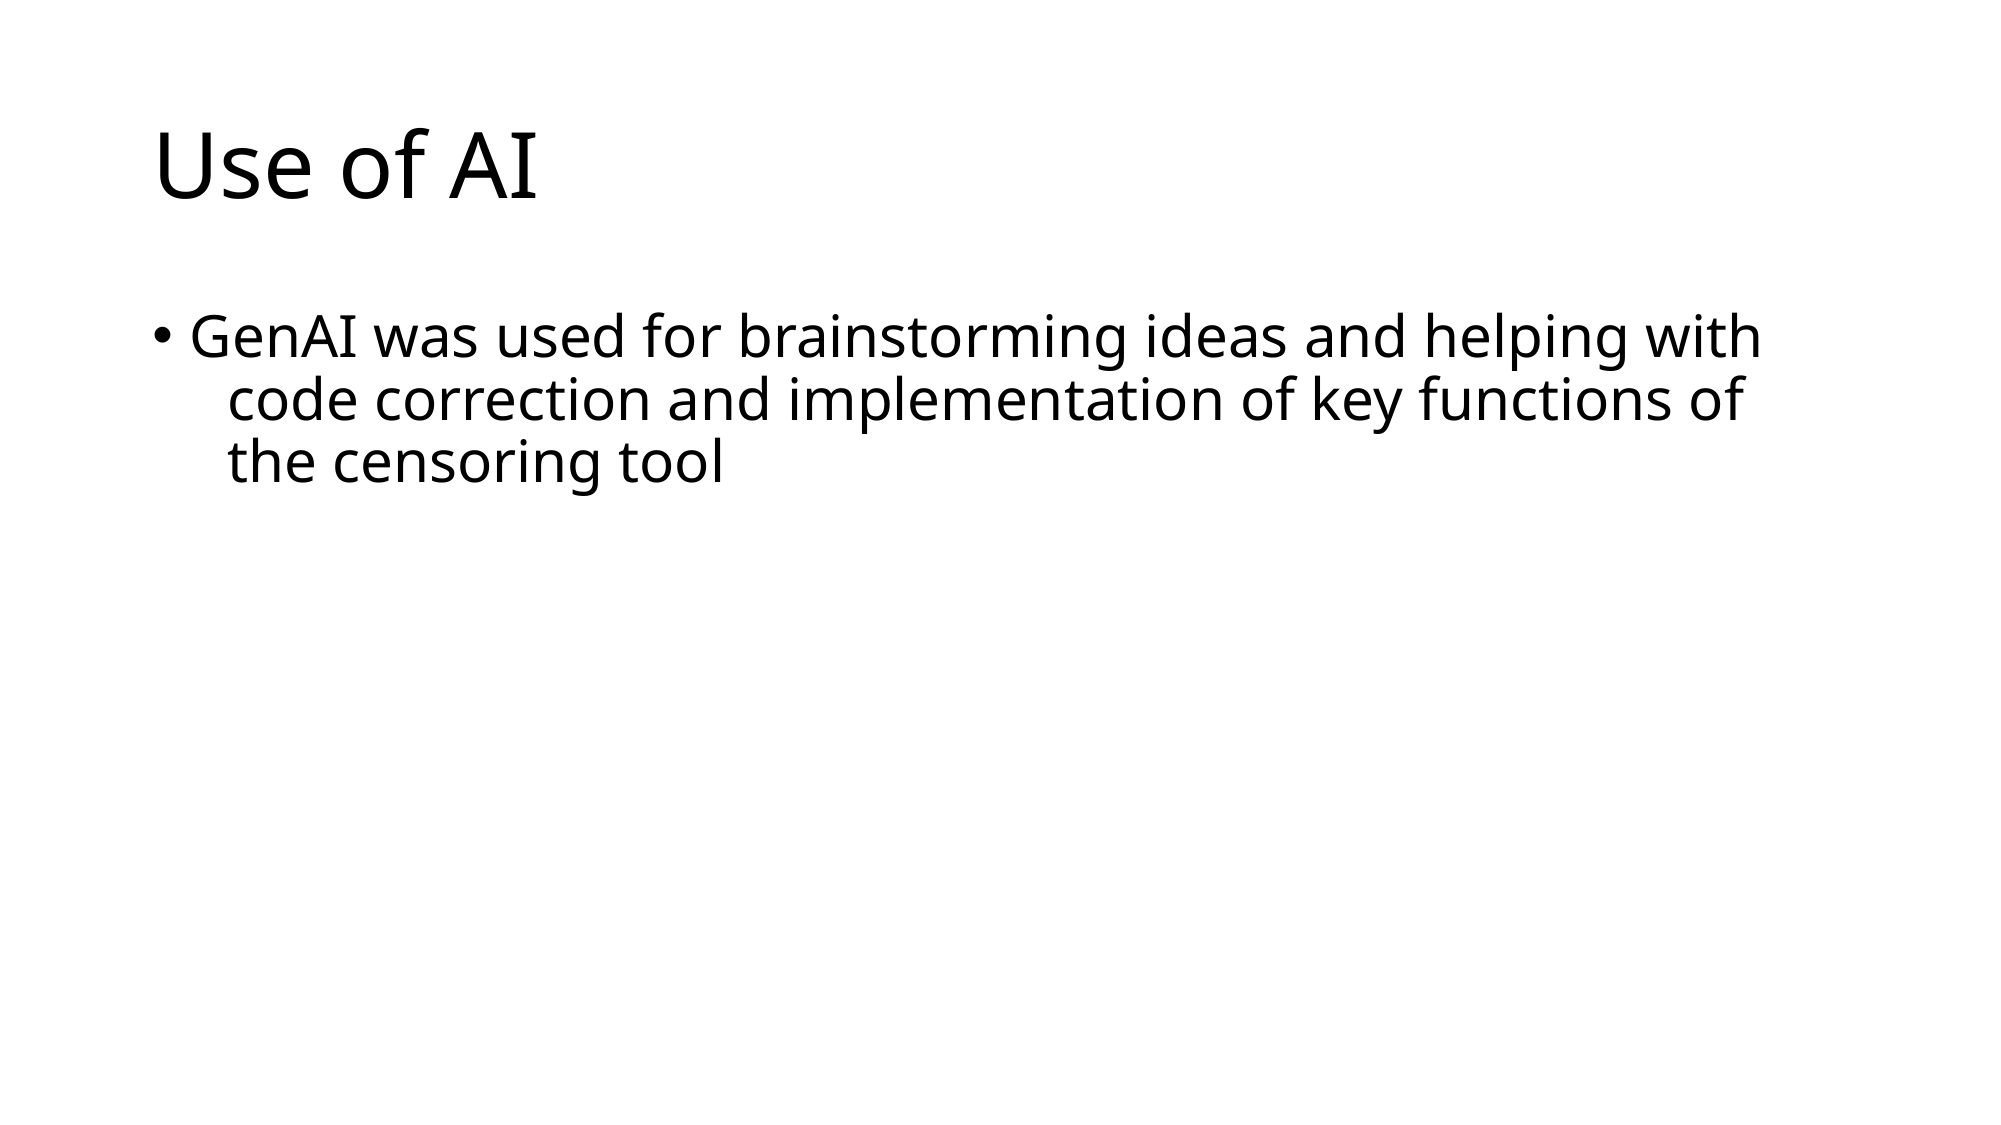

# Use of AI
GenAI was used for brainstorming ideas and helping with code correction and implementation of key functions of the censoring tool